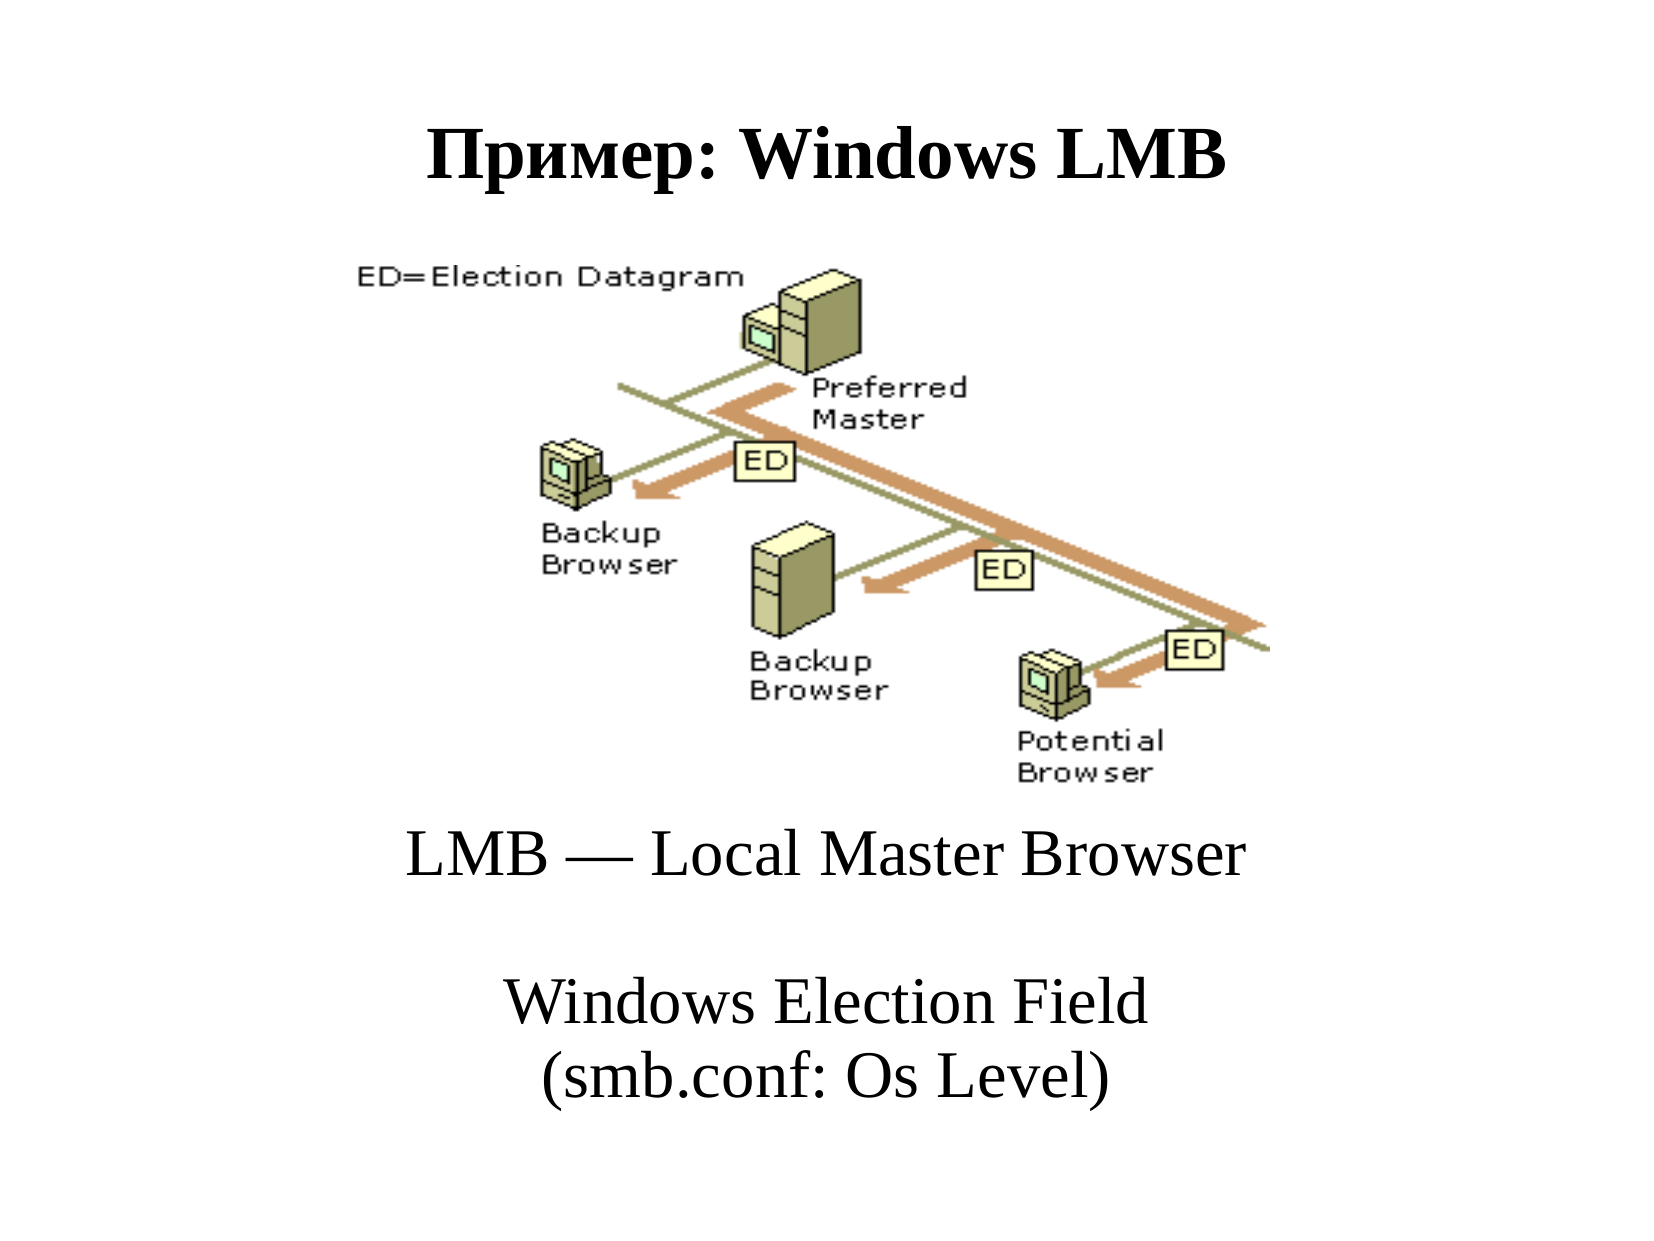

# Пример: Windows LMB
LMB — Local Master Browser
Windows Election Field
(smb.conf: Os Level)